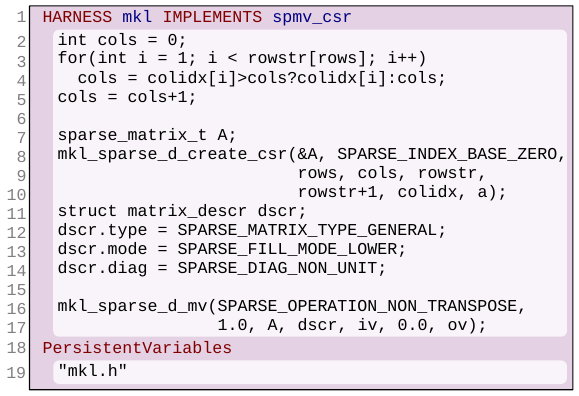

HARNESS mkl IMPLEMENTS spmv_csr
1
int cols = 0;
for(int i = 1; i < rowstr[rows]; i++)
 cols = colidx[i]>cols?colidx[i]:cols;
cols = cols+1;
sparse_matrix_t A;
mkl_sparse_d_create_csr(&A, SPARSE_INDEX_BASE_ZERO,
 rows, cols, rowstr,
 rowstr+1, colidx, a);
struct matrix_descr dscr;
dscr.type = SPARSE_MATRIX_TYPE_GENERAL;
dscr.mode = SPARSE_FILL_MODE_LOWER;
dscr.diag = SPARSE_DIAG_NON_UNIT;
mkl_sparse_d_mv(SPARSE_OPERATION_NON_TRANSPOSE,
 1.0, A, dscr, iv, 0.0, ov);
2
3
4
5
6
7
8
9
10
11
12
13
14
15
16
17
18
 PersistentVariables
19
"mkl.h"